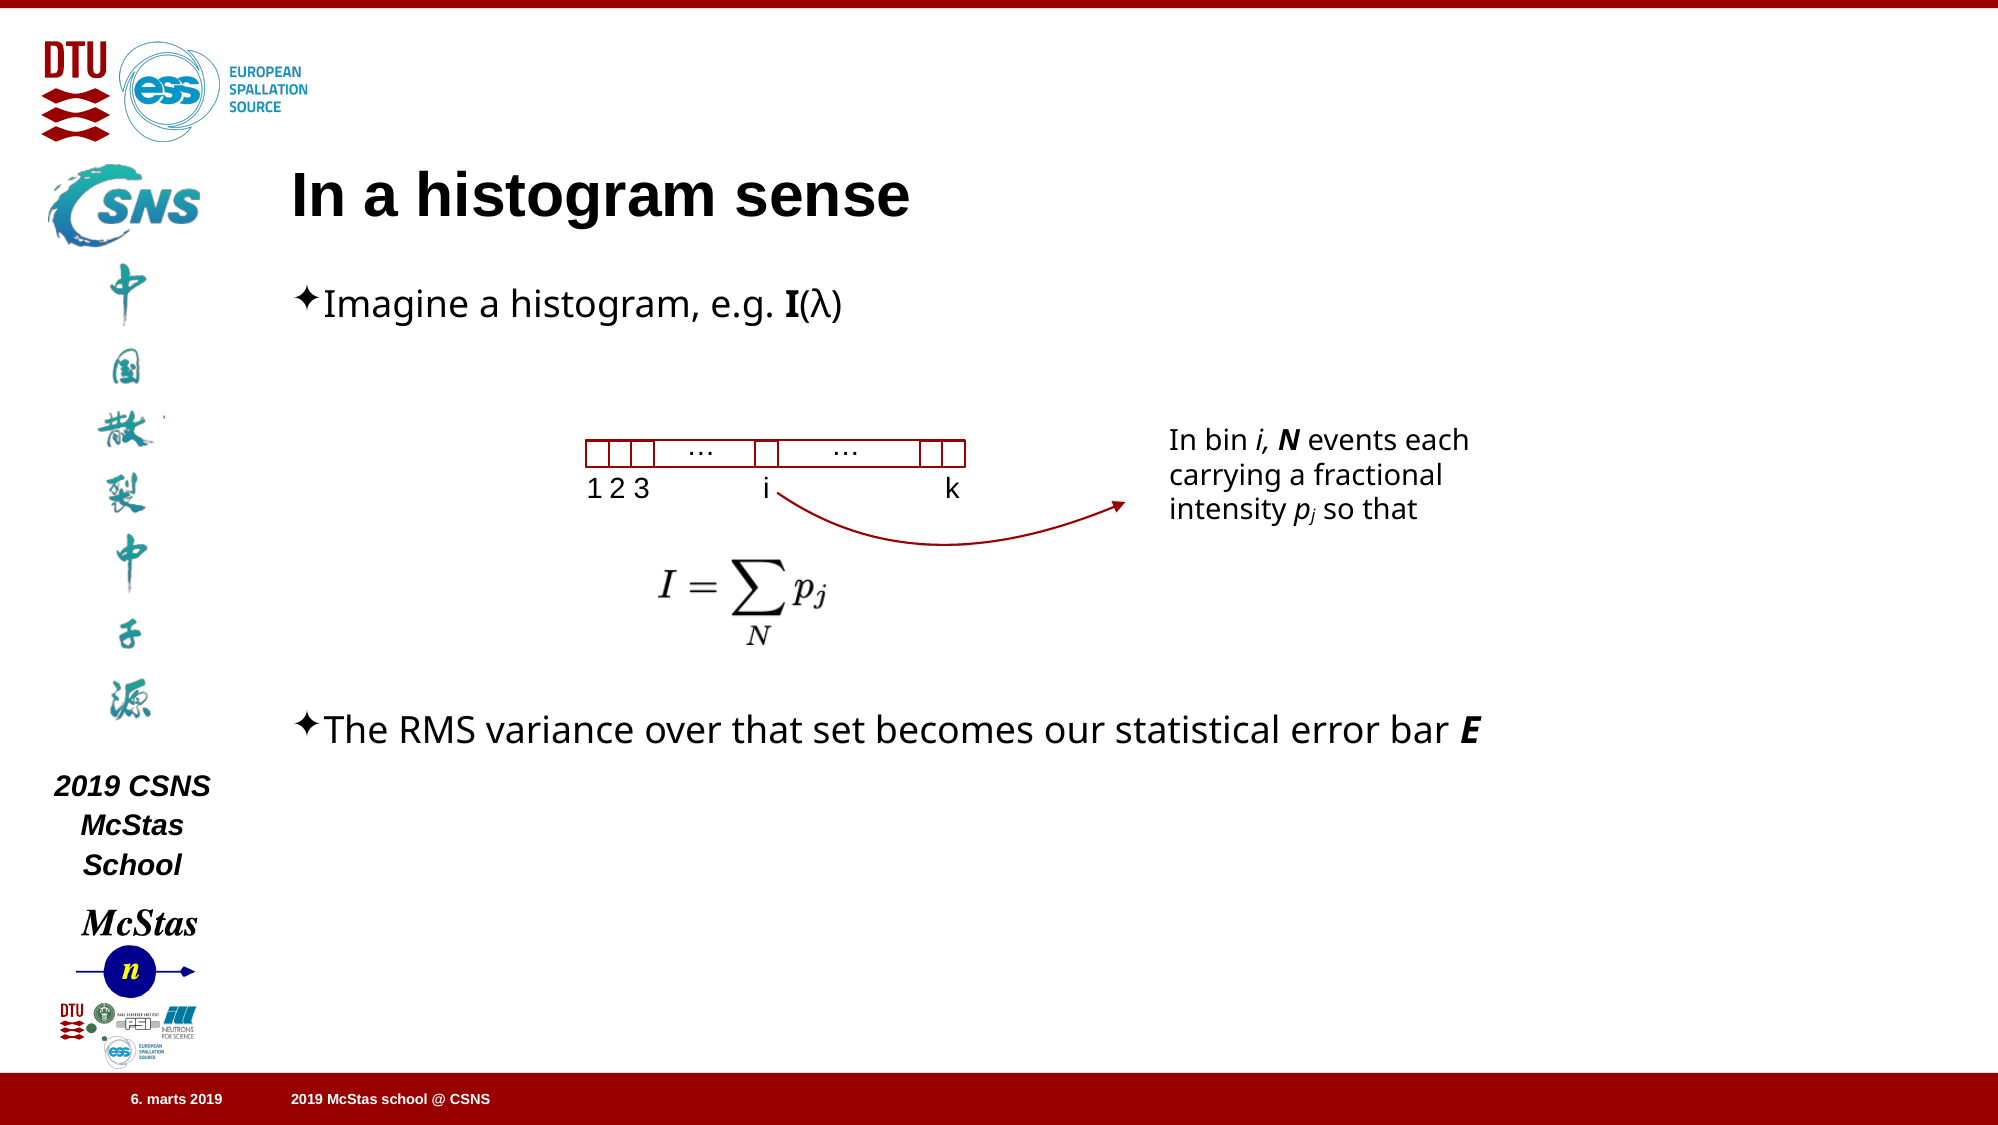

In a histogram sense
# Imagine a histogram, e.g. I(λ)
The RMS variance over that set becomes our statistical error bar E
In bin i, N events each carrying a fractional intensity pj so that
…
…
1
2
3
i
k